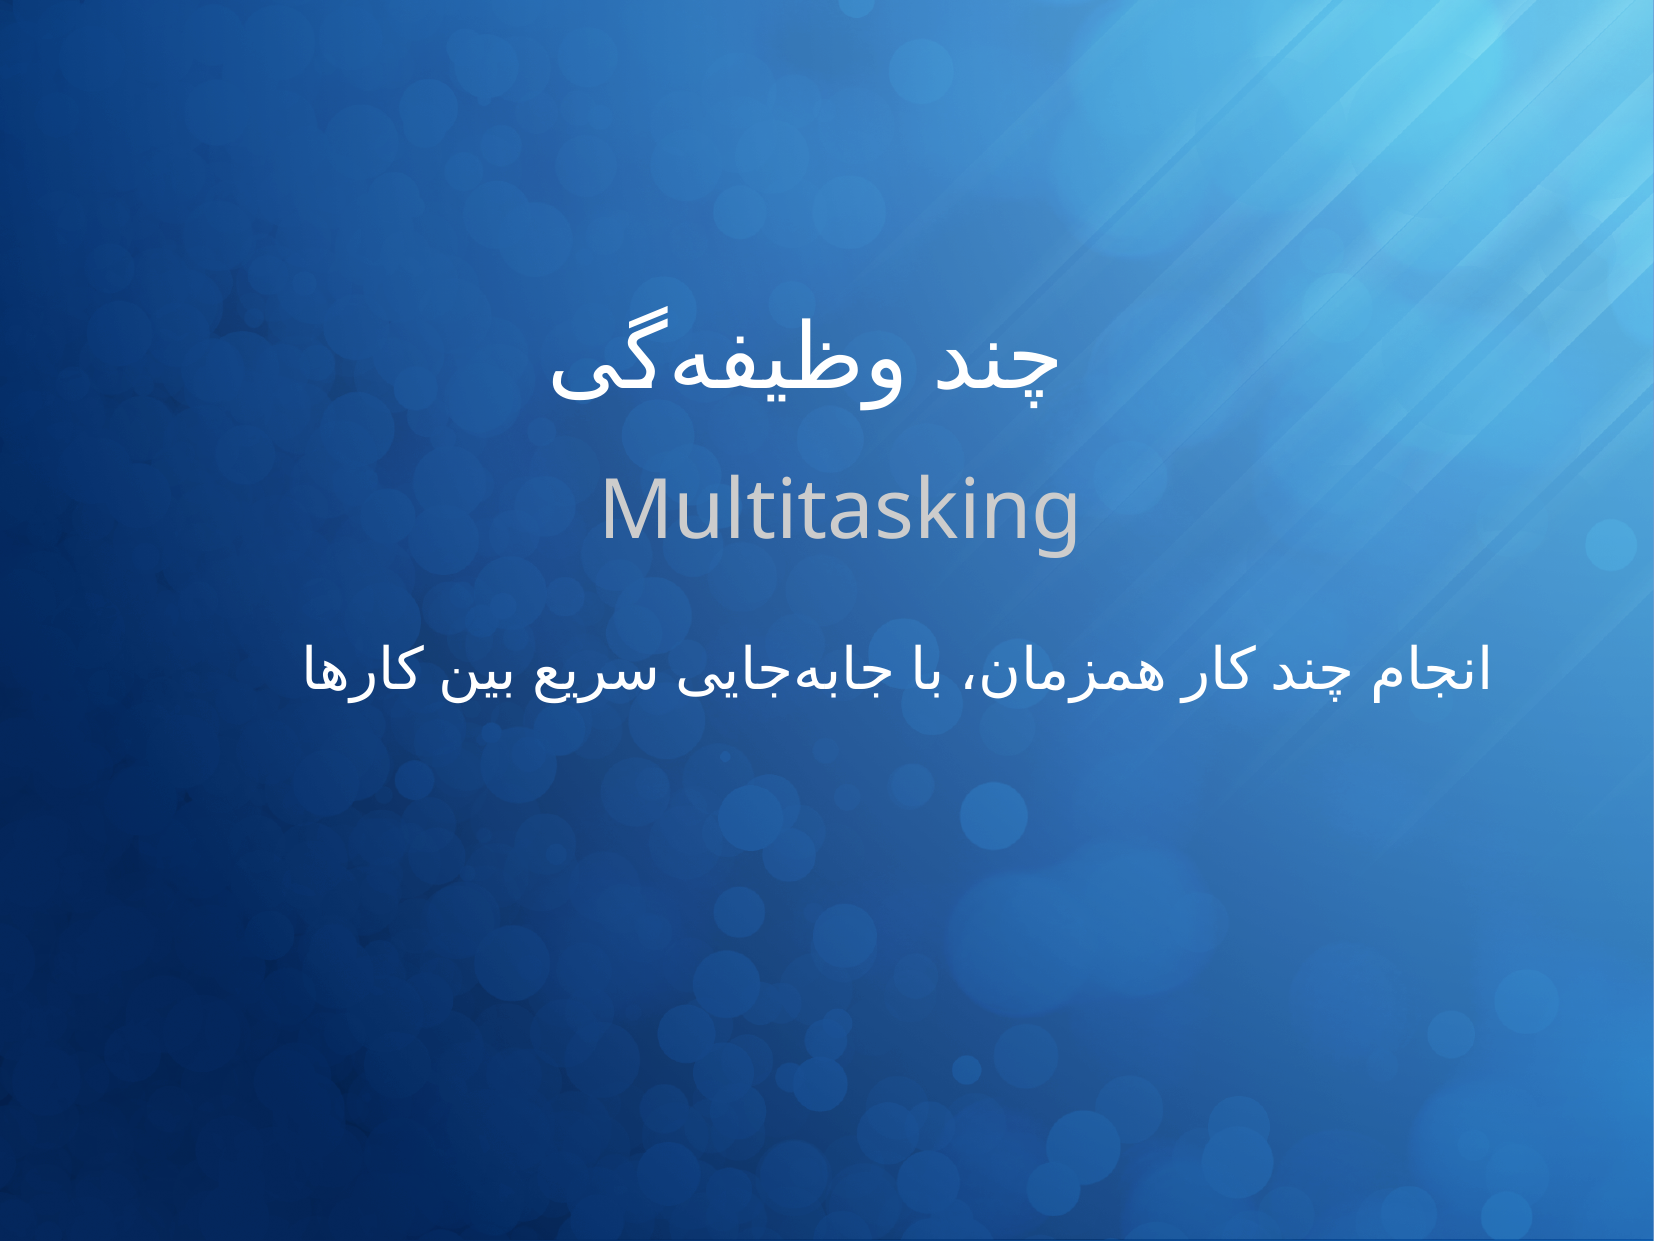

# چند وظیفه‌گی
Multitasking
انجام چند کار همزمان، با جابه‌جایی سریع بین کارها